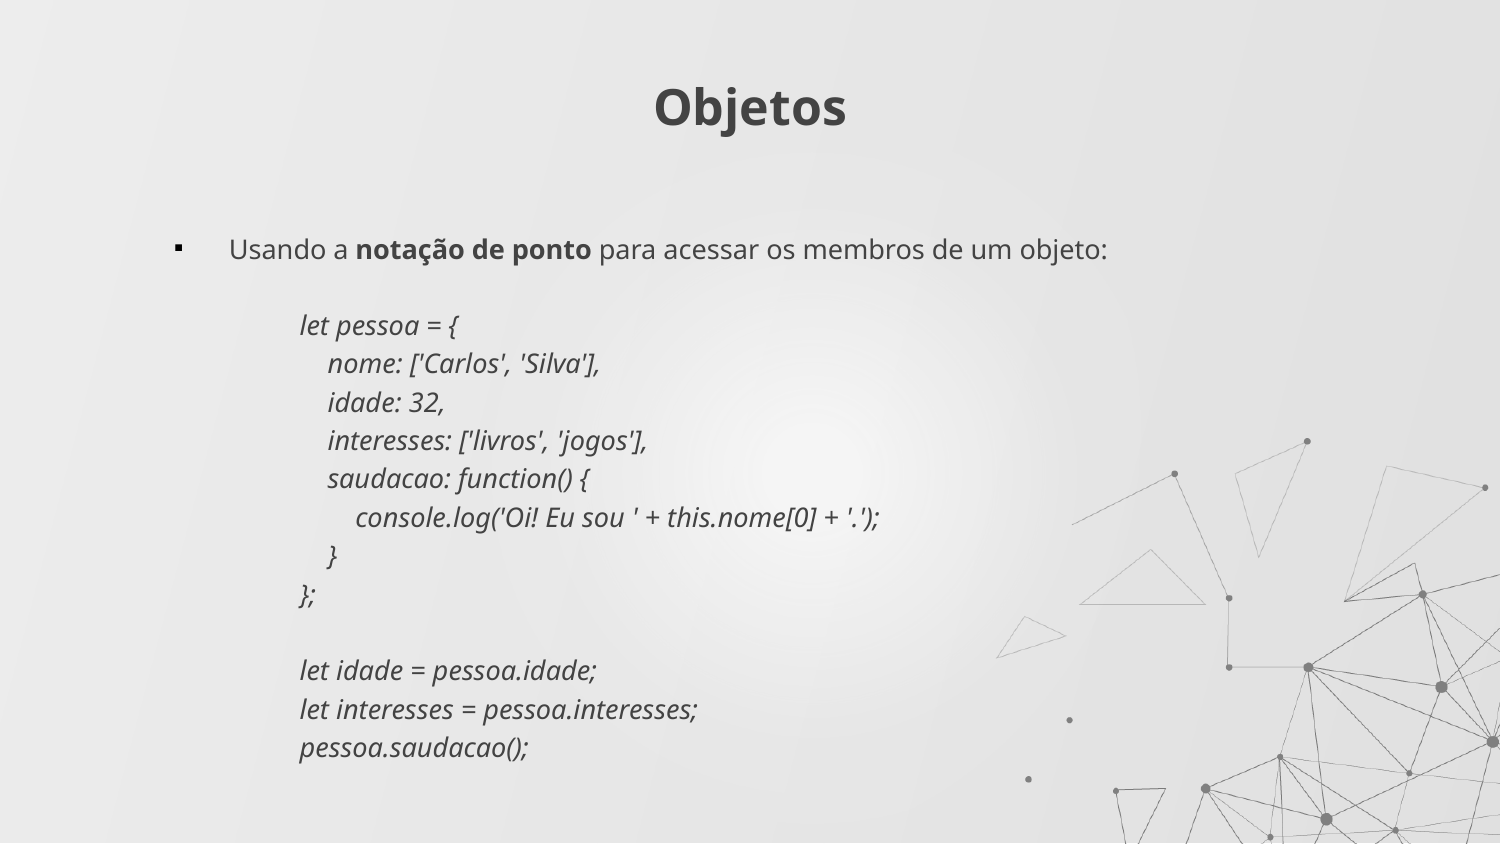

Objetos
# Usando a notação de ponto para acessar os membros de um objeto:
let pessoa = {
 nome: ['Carlos', 'Silva'],
 idade: 32,
 interesses: ['livros', 'jogos'],
 saudacao: function() {
 console.log('Oi! Eu sou ' + this.nome[0] + '.');
 }
};
let idade = pessoa.idade;
let interesses = pessoa.interesses;
pessoa.saudacao();